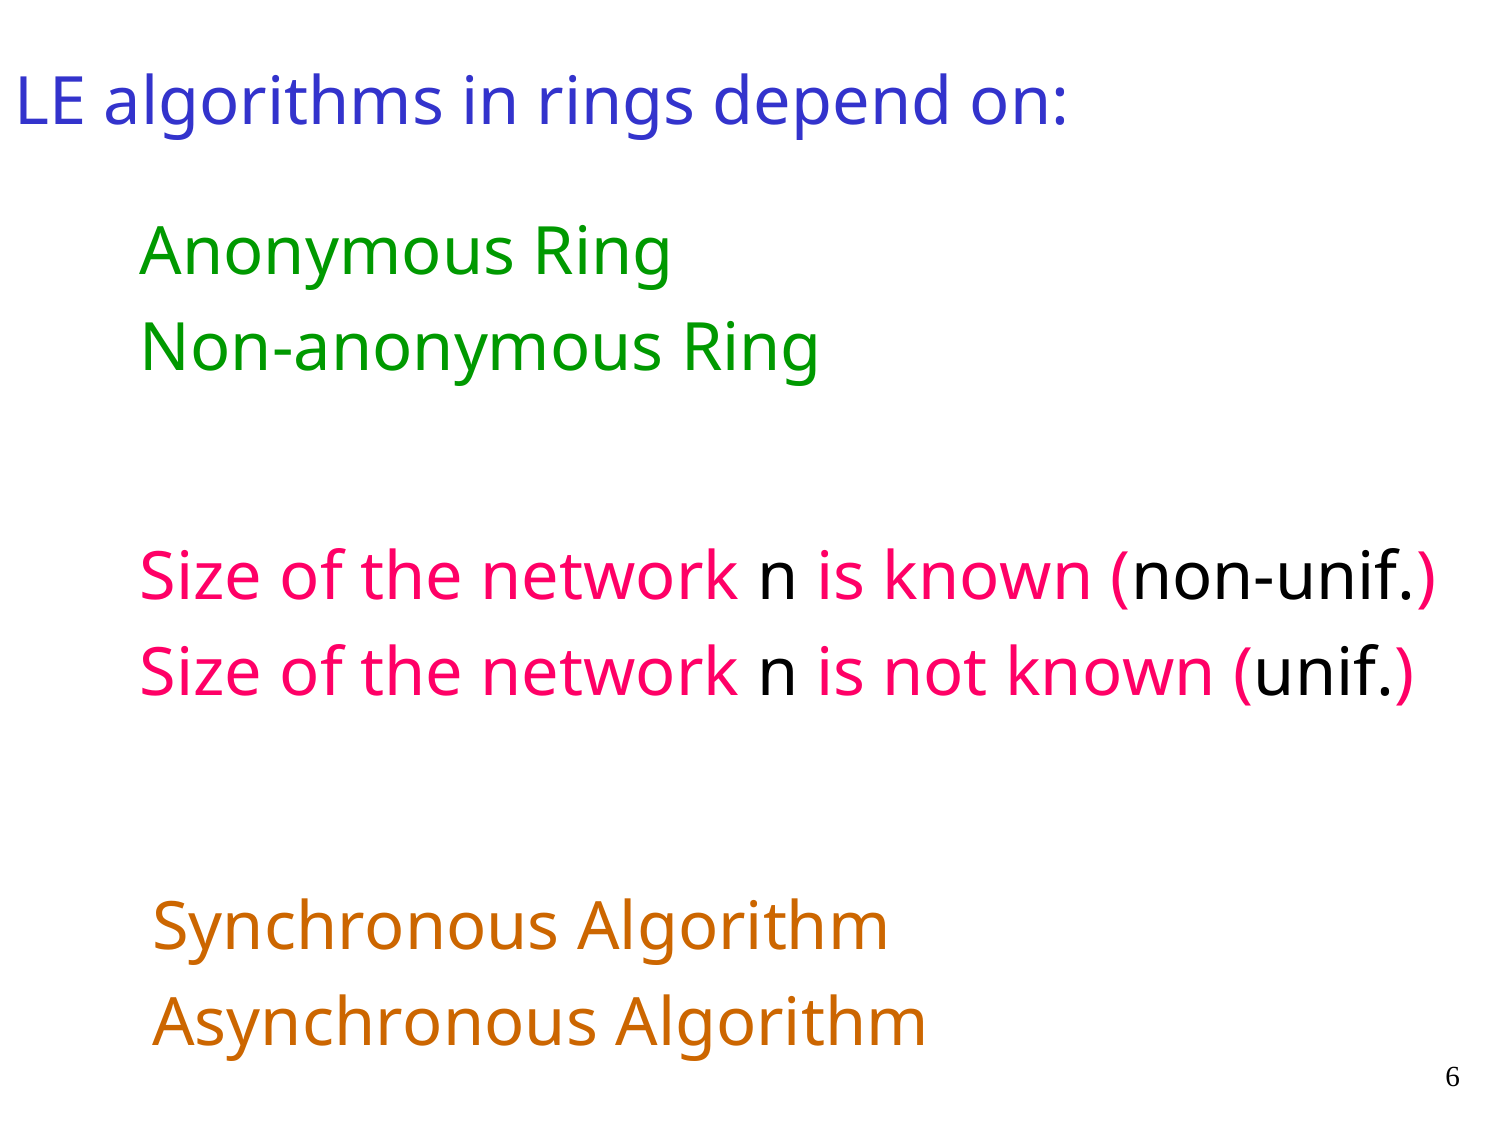

LE algorithms in rings depend on:
Anonymous Ring
Non-anonymous Ring
Size of the network n is known (non-unif.)
Size of the network n is not known (unif.)
Synchronous Algorithm
Asynchronous Algorithm